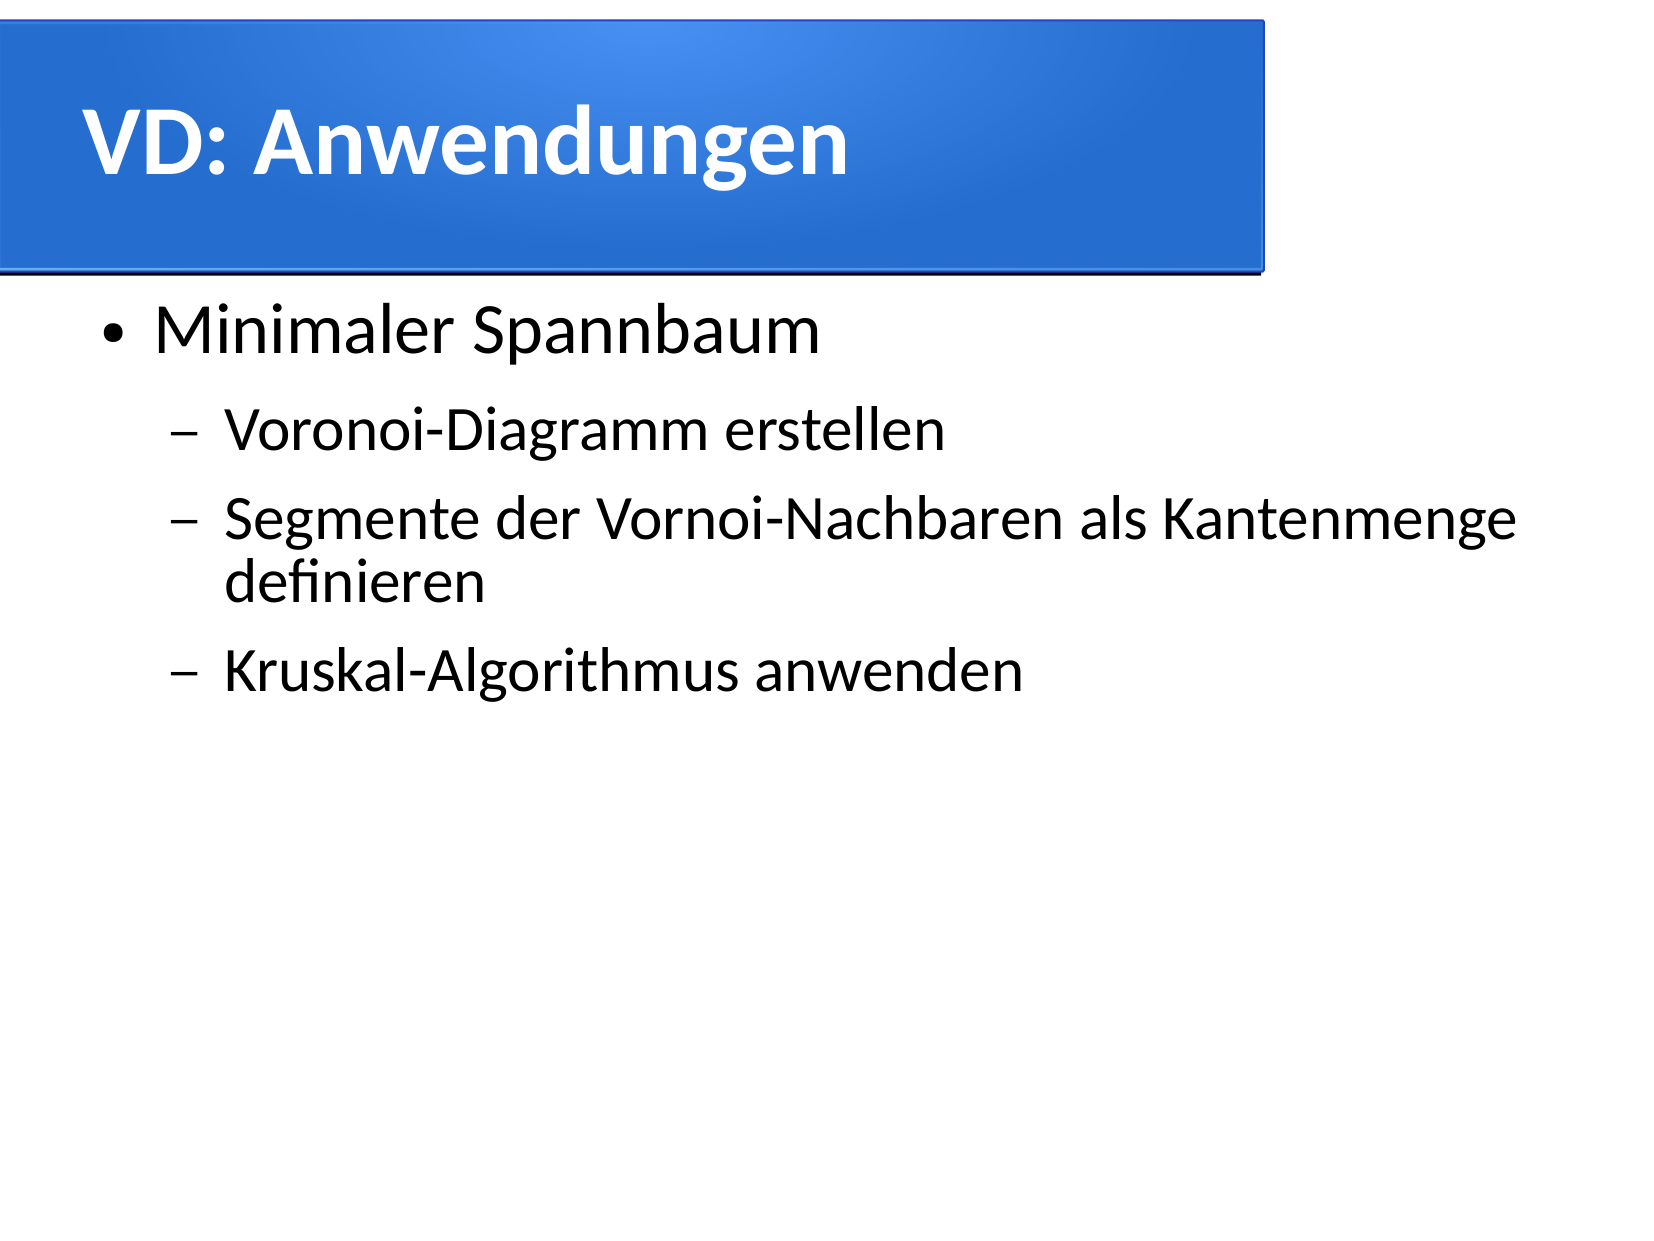

# VD: Anwendungen
Minimaler Spannbaum
Voronoi-Diagramm erstellen
Segmente der Vornoi-Nachbaren als Kantenmenge definieren
Kruskal-Algorithmus anwenden